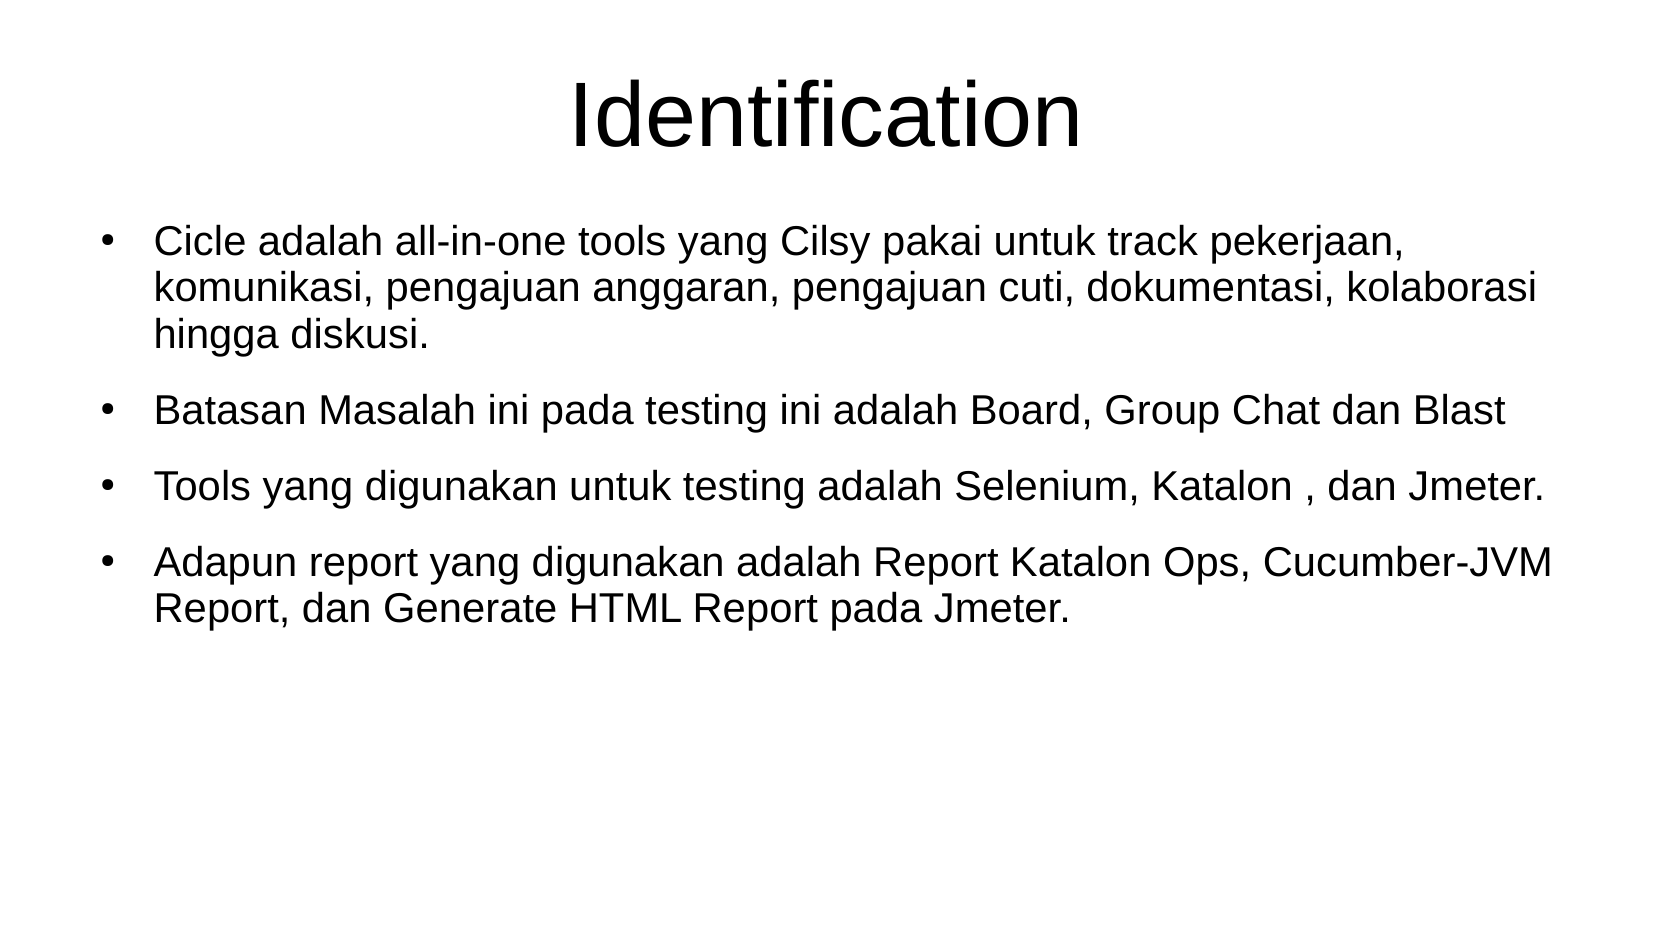

# Identification
Cicle adalah all-in-one tools yang Cilsy pakai untuk track pekerjaan, komunikasi, pengajuan anggaran, pengajuan cuti, dokumentasi, kolaborasi hingga diskusi.
Batasan Masalah ini pada testing ini adalah Board, Group Chat dan Blast
Tools yang digunakan untuk testing adalah Selenium, Katalon , dan Jmeter.
Adapun report yang digunakan adalah Report Katalon Ops, Cucumber-JVM Report, dan Generate HTML Report pada Jmeter.